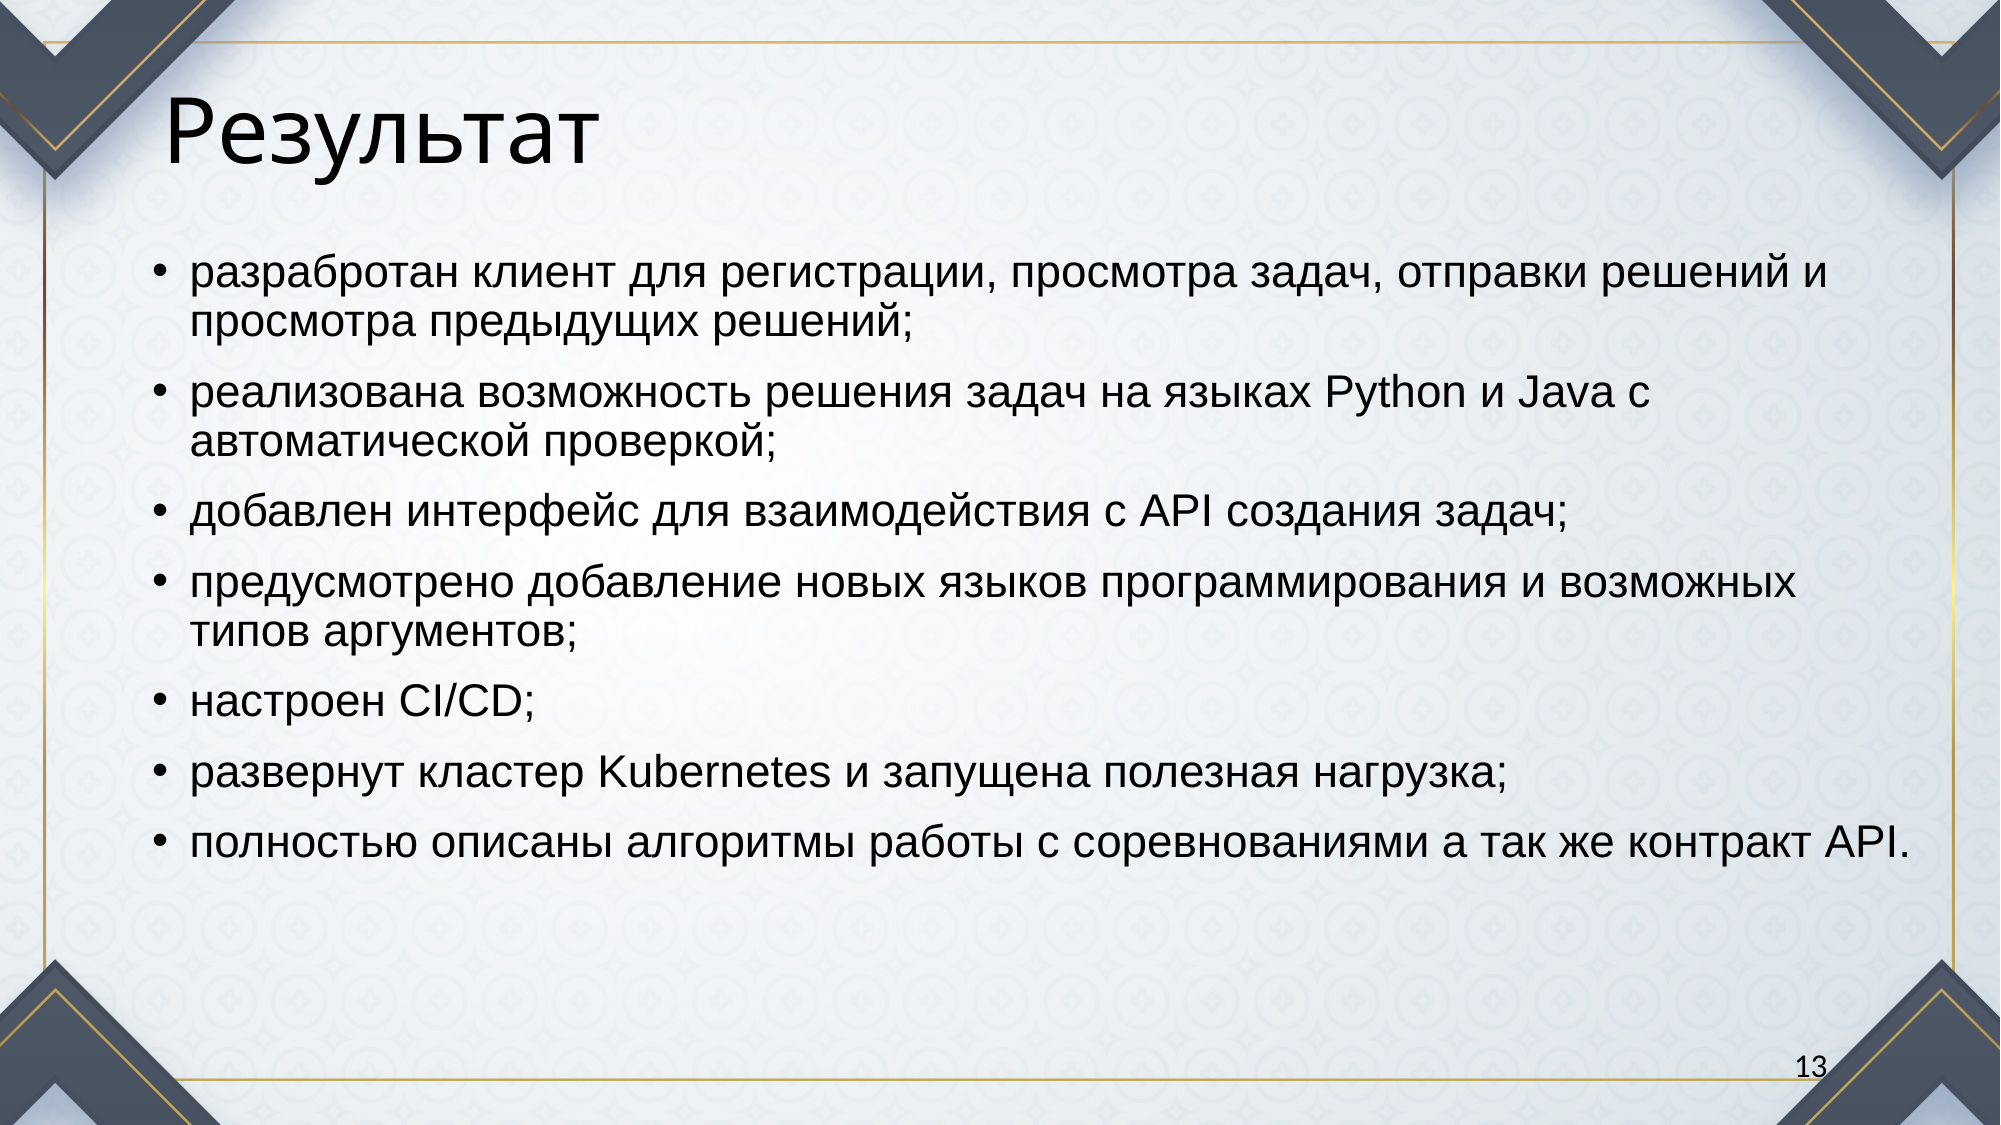

Результат
разрабротан клиент для регистрации, просмотра задач, отправки решений и просмотра предыдущих решений;
реализована возможность решения задач на языках Python и Java с автоматической проверкой;
добавлен интерфейс для взаимодействия с API создания задач;
предусмотрено добавление новых языков программирования и возможных типов аргументов;
настроен CI/CD;
развернут кластер Kubernetes и запущена полезная нагрузка;
полностью описаны алгоритмы работы с соревнованиями а так же контракт API.